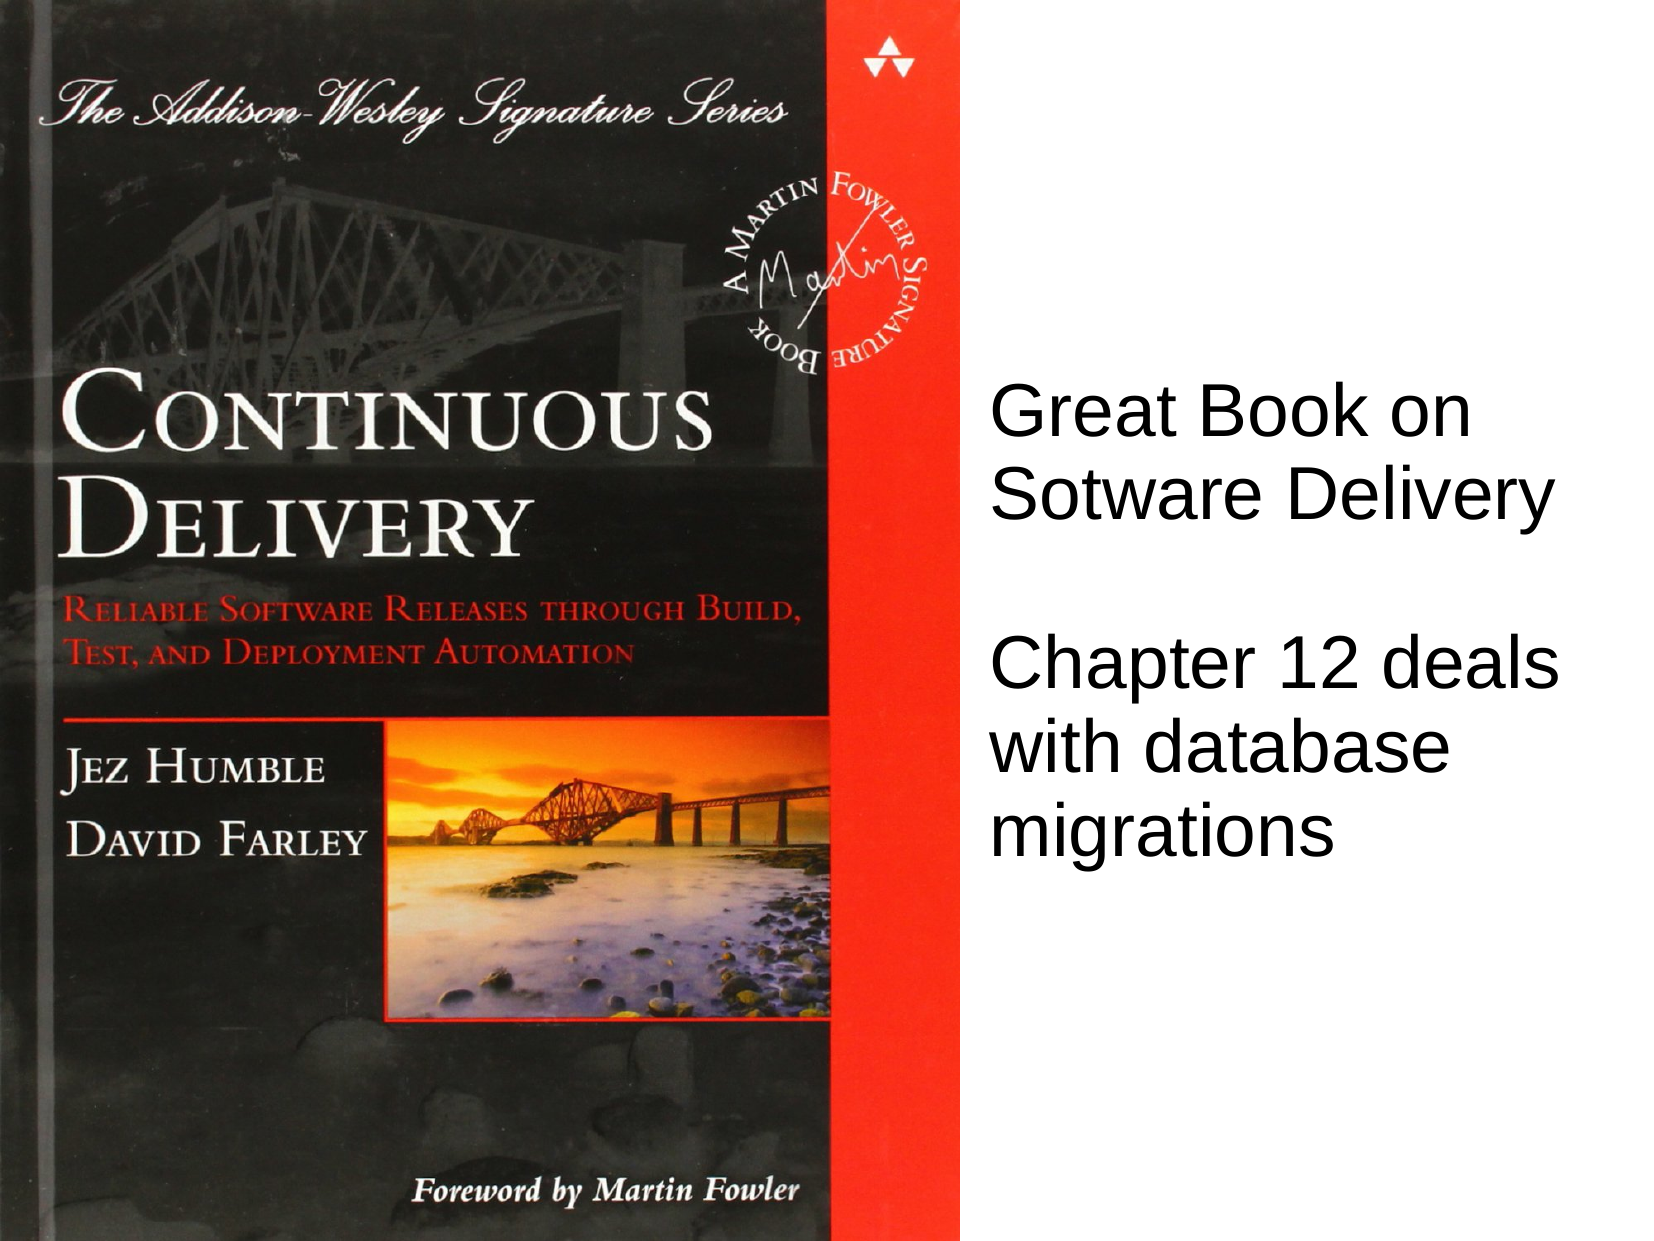

Great Book on Sotware Delivery
Chapter 12 deals with database migrations